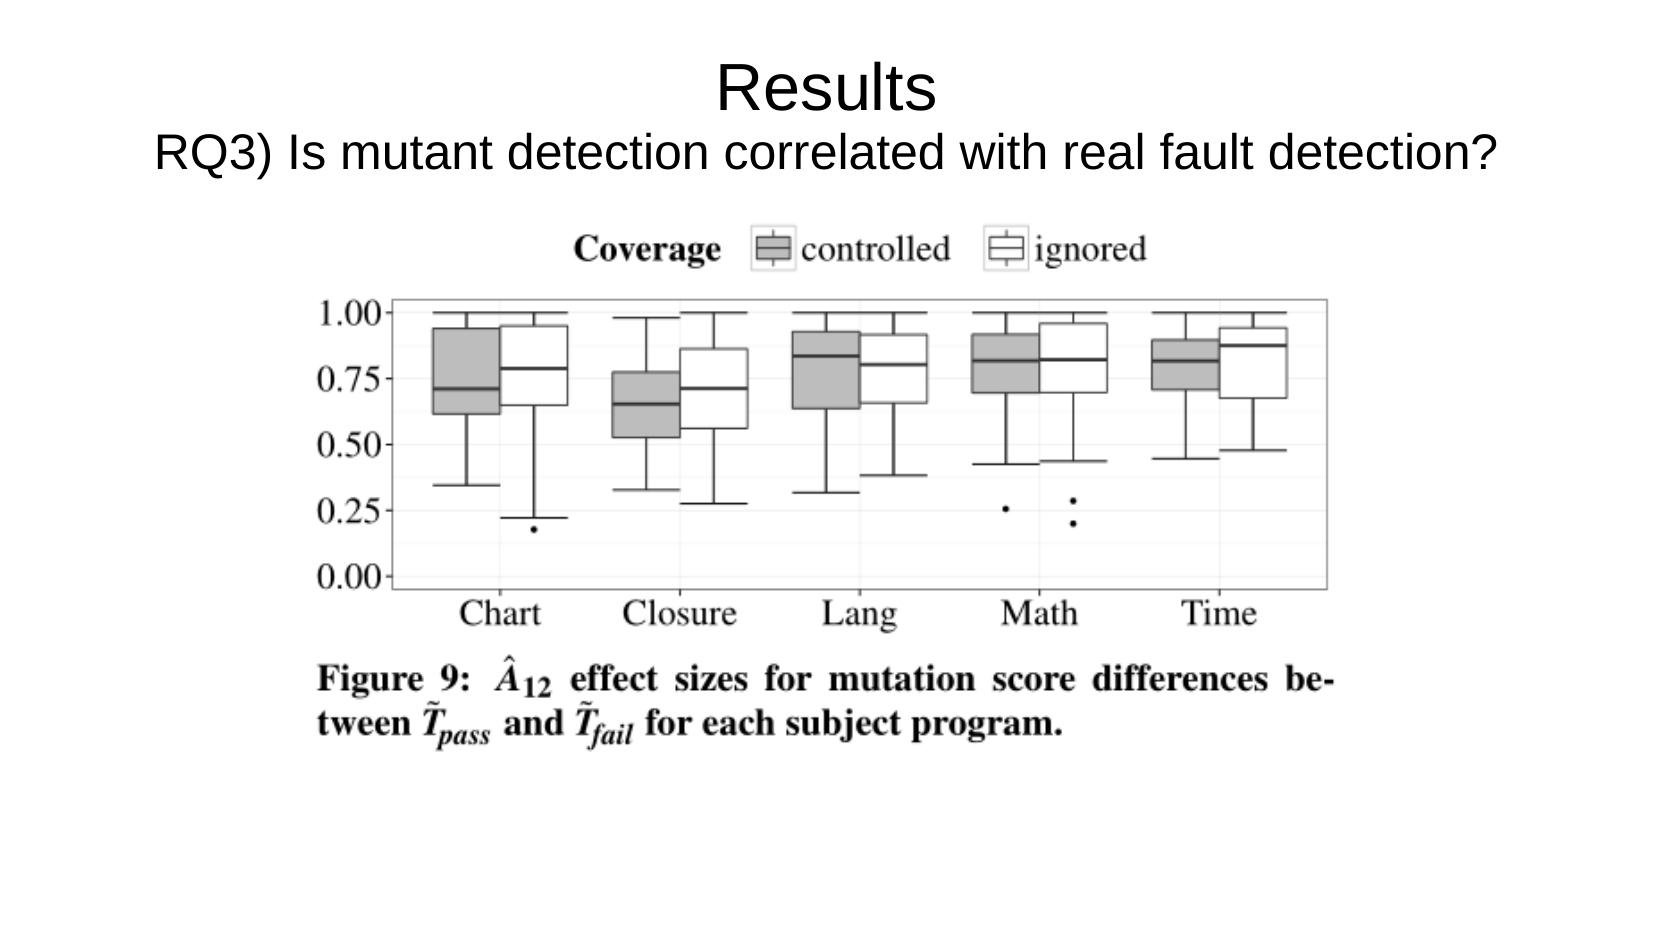

# Results RQ3) Is mutant detection correlated with real fault detection?